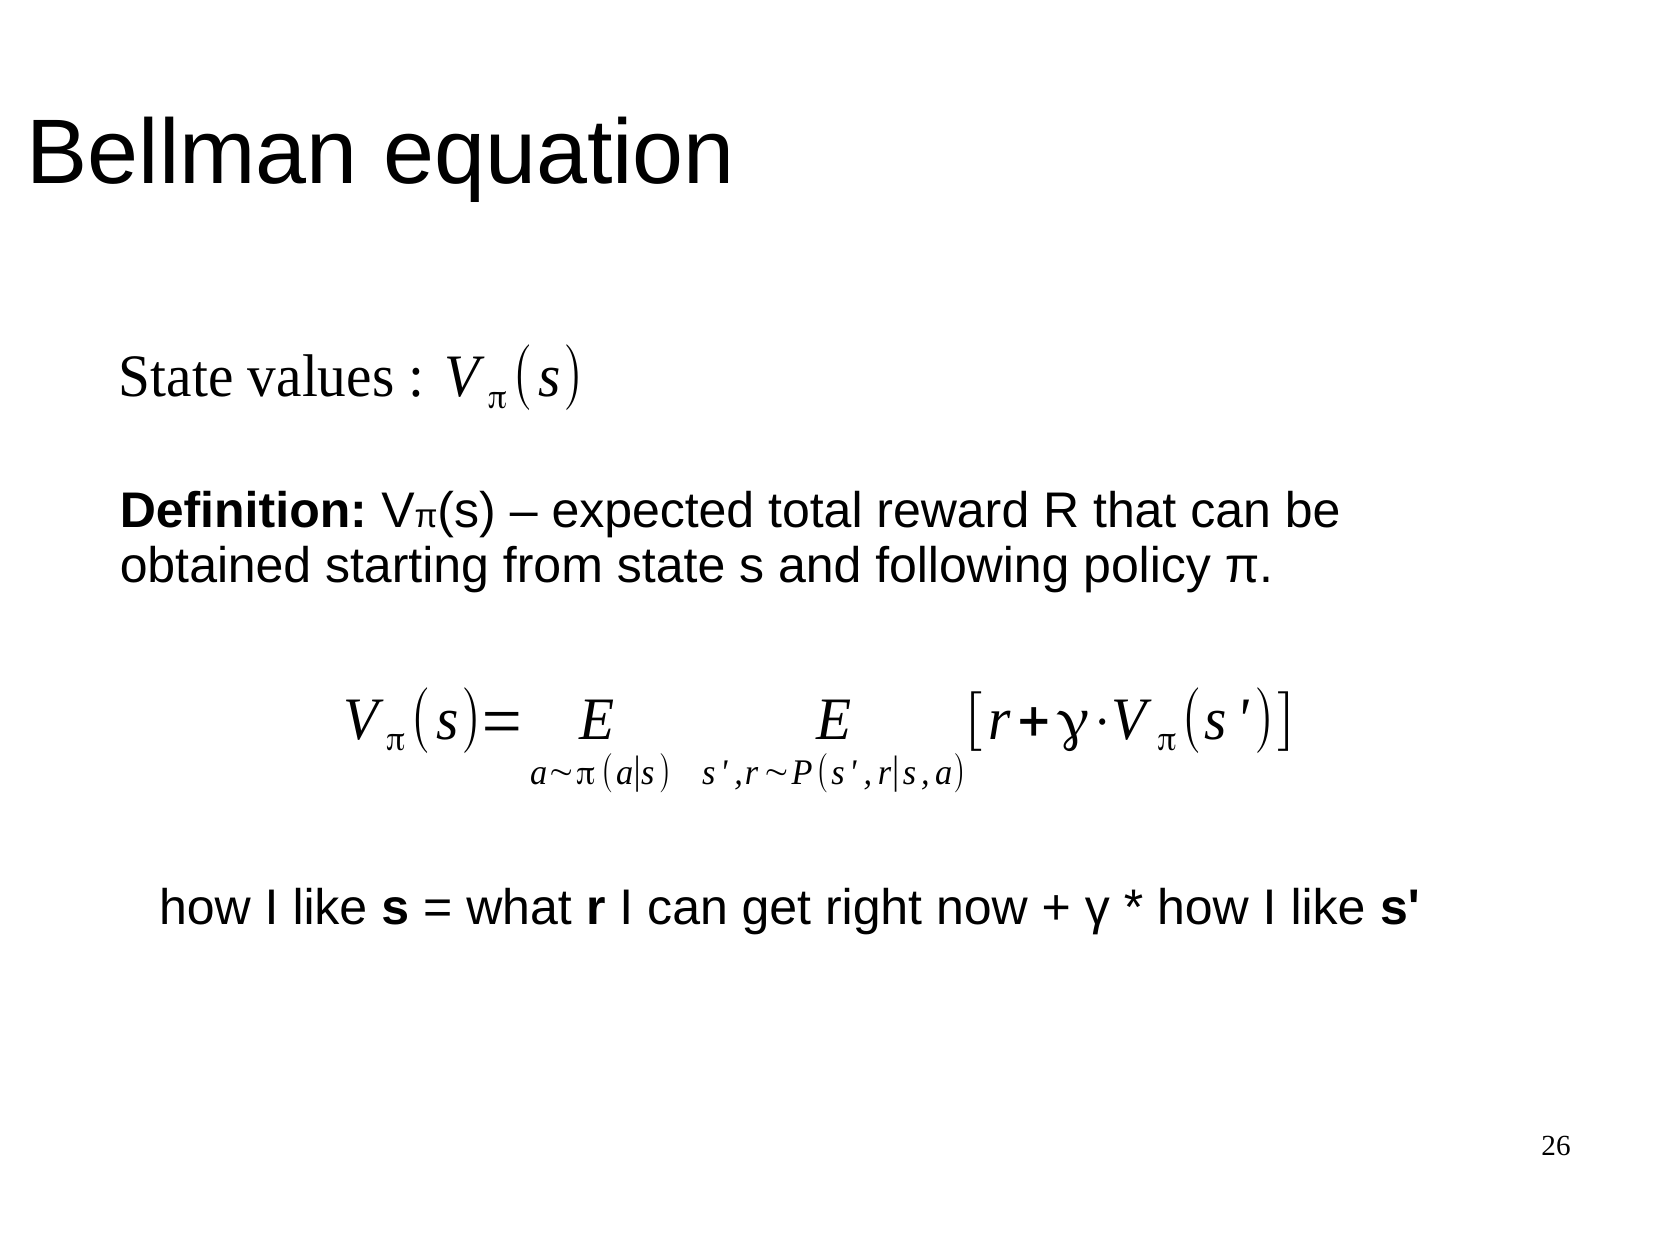

Bellman equation
Definition: Vπ(s) – expected total reward R that can be obtained starting from state s and following policy π.
how I like s = what r I can get right now + γ * how I like s'
26